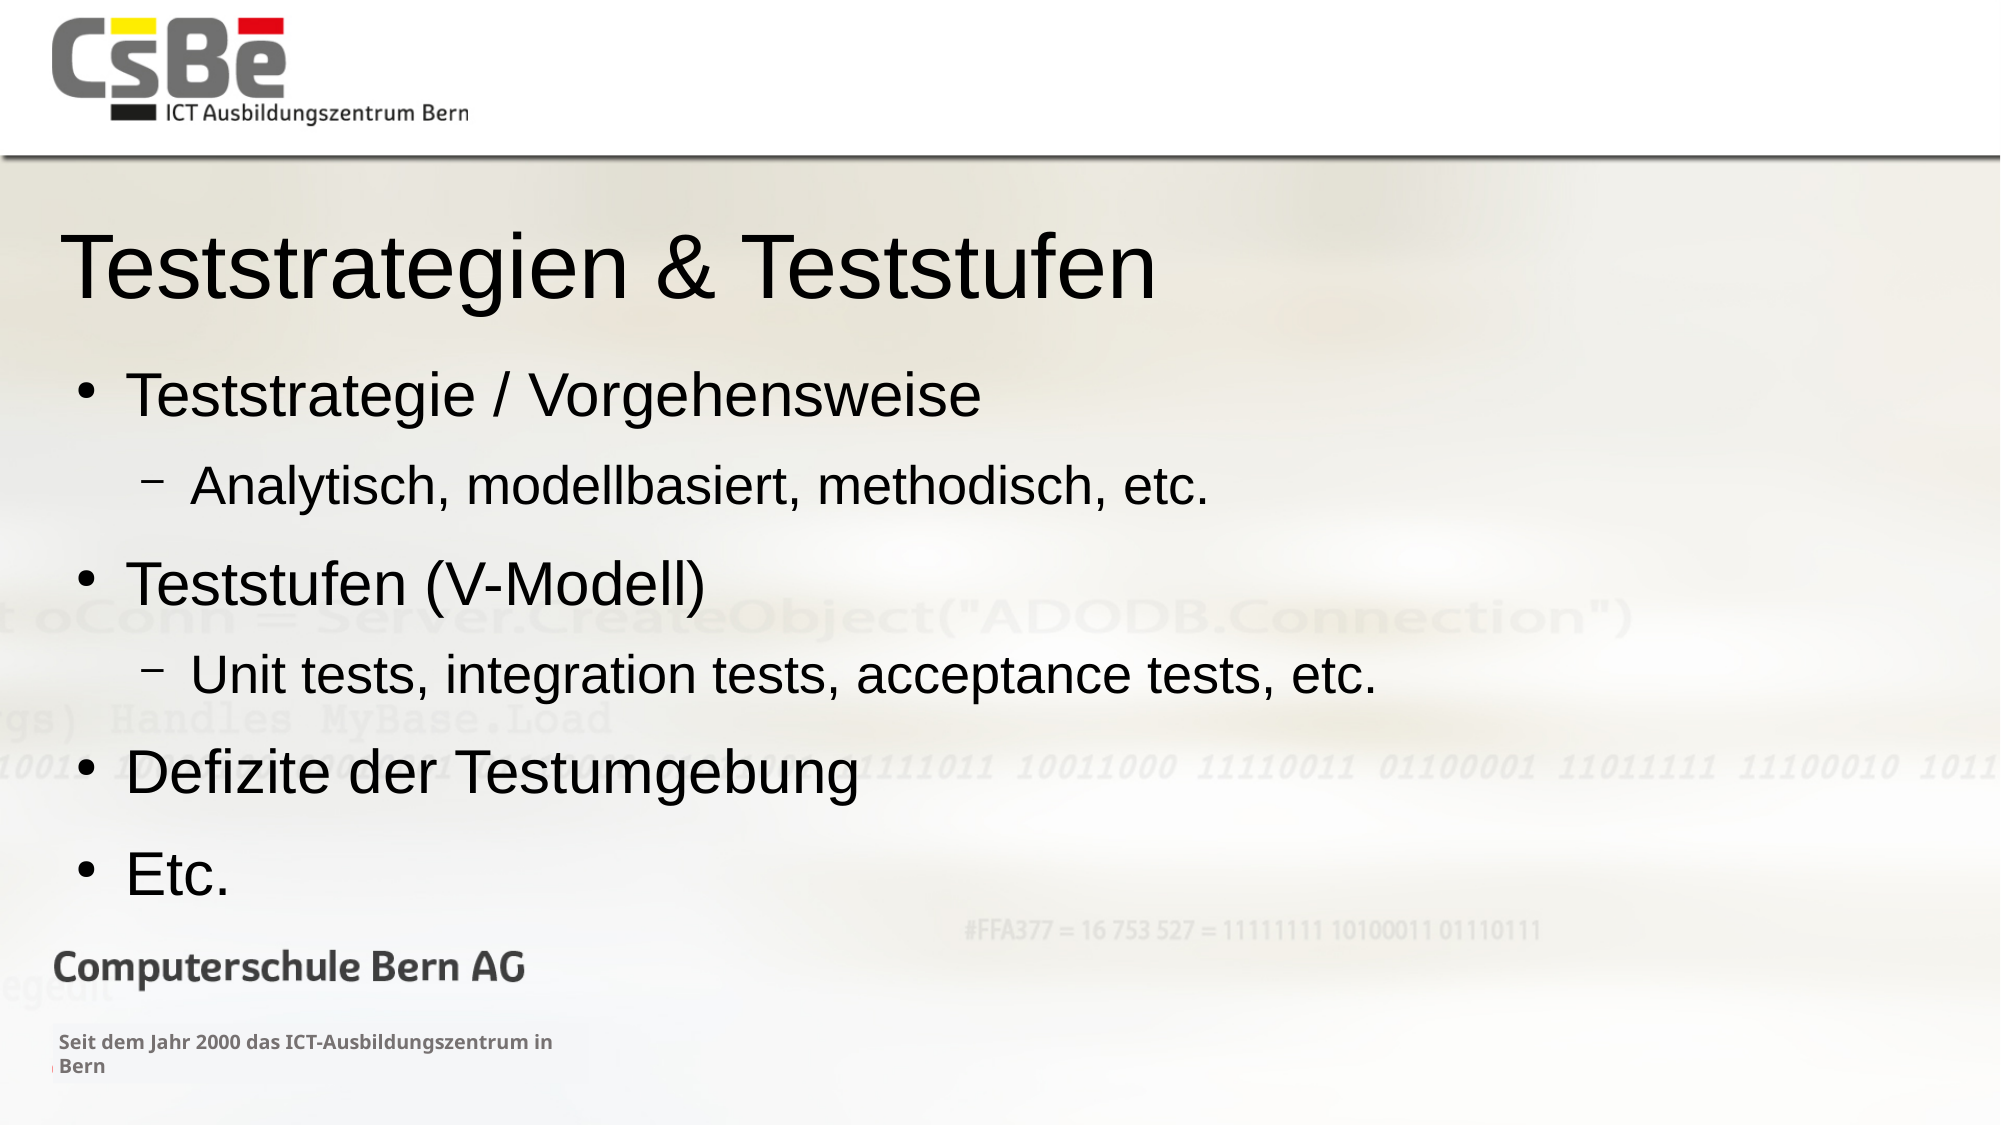

Teststrategien & Teststufen
# Teststrategie / Vorgehensweise
Analytisch, modellbasiert, methodisch, etc.
Teststufen (V-Modell)
Unit tests, integration tests, acceptance tests, etc.
Defizite der Testumgebung
Etc.